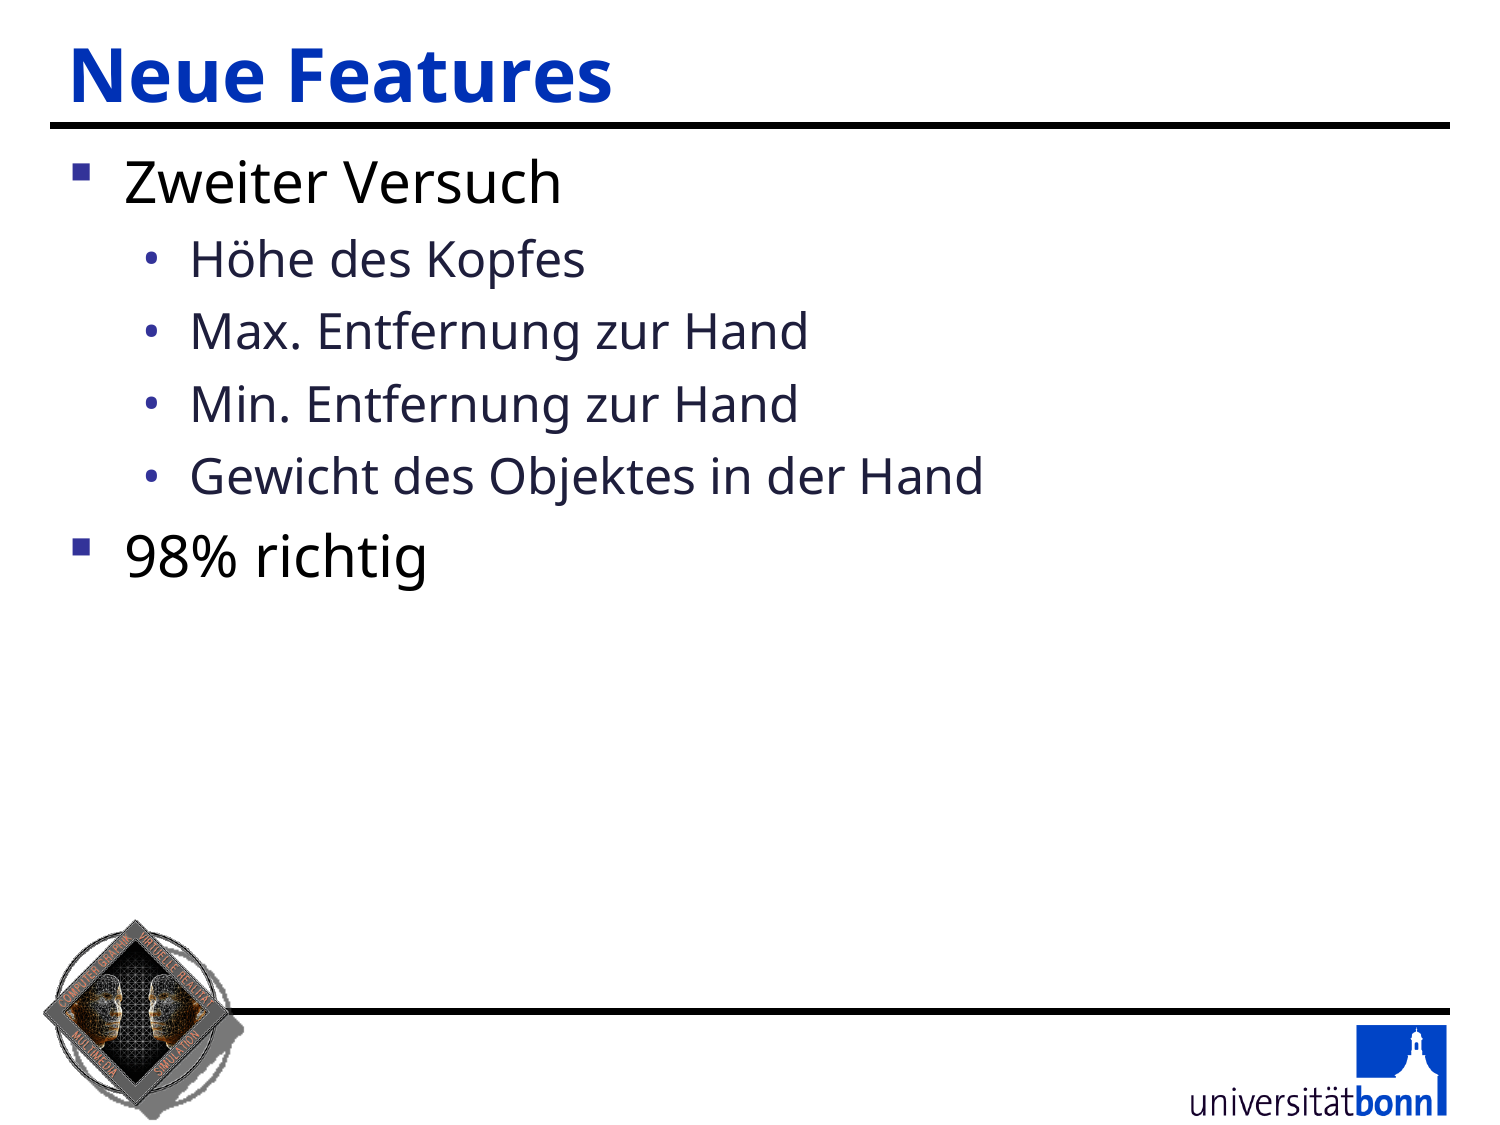

# Neue Features
Zweiter Versuch
Höhe des Kopfes
Max. Entfernung zur Hand
Min. Entfernung zur Hand
Gewicht des Objektes in der Hand
98% richtig